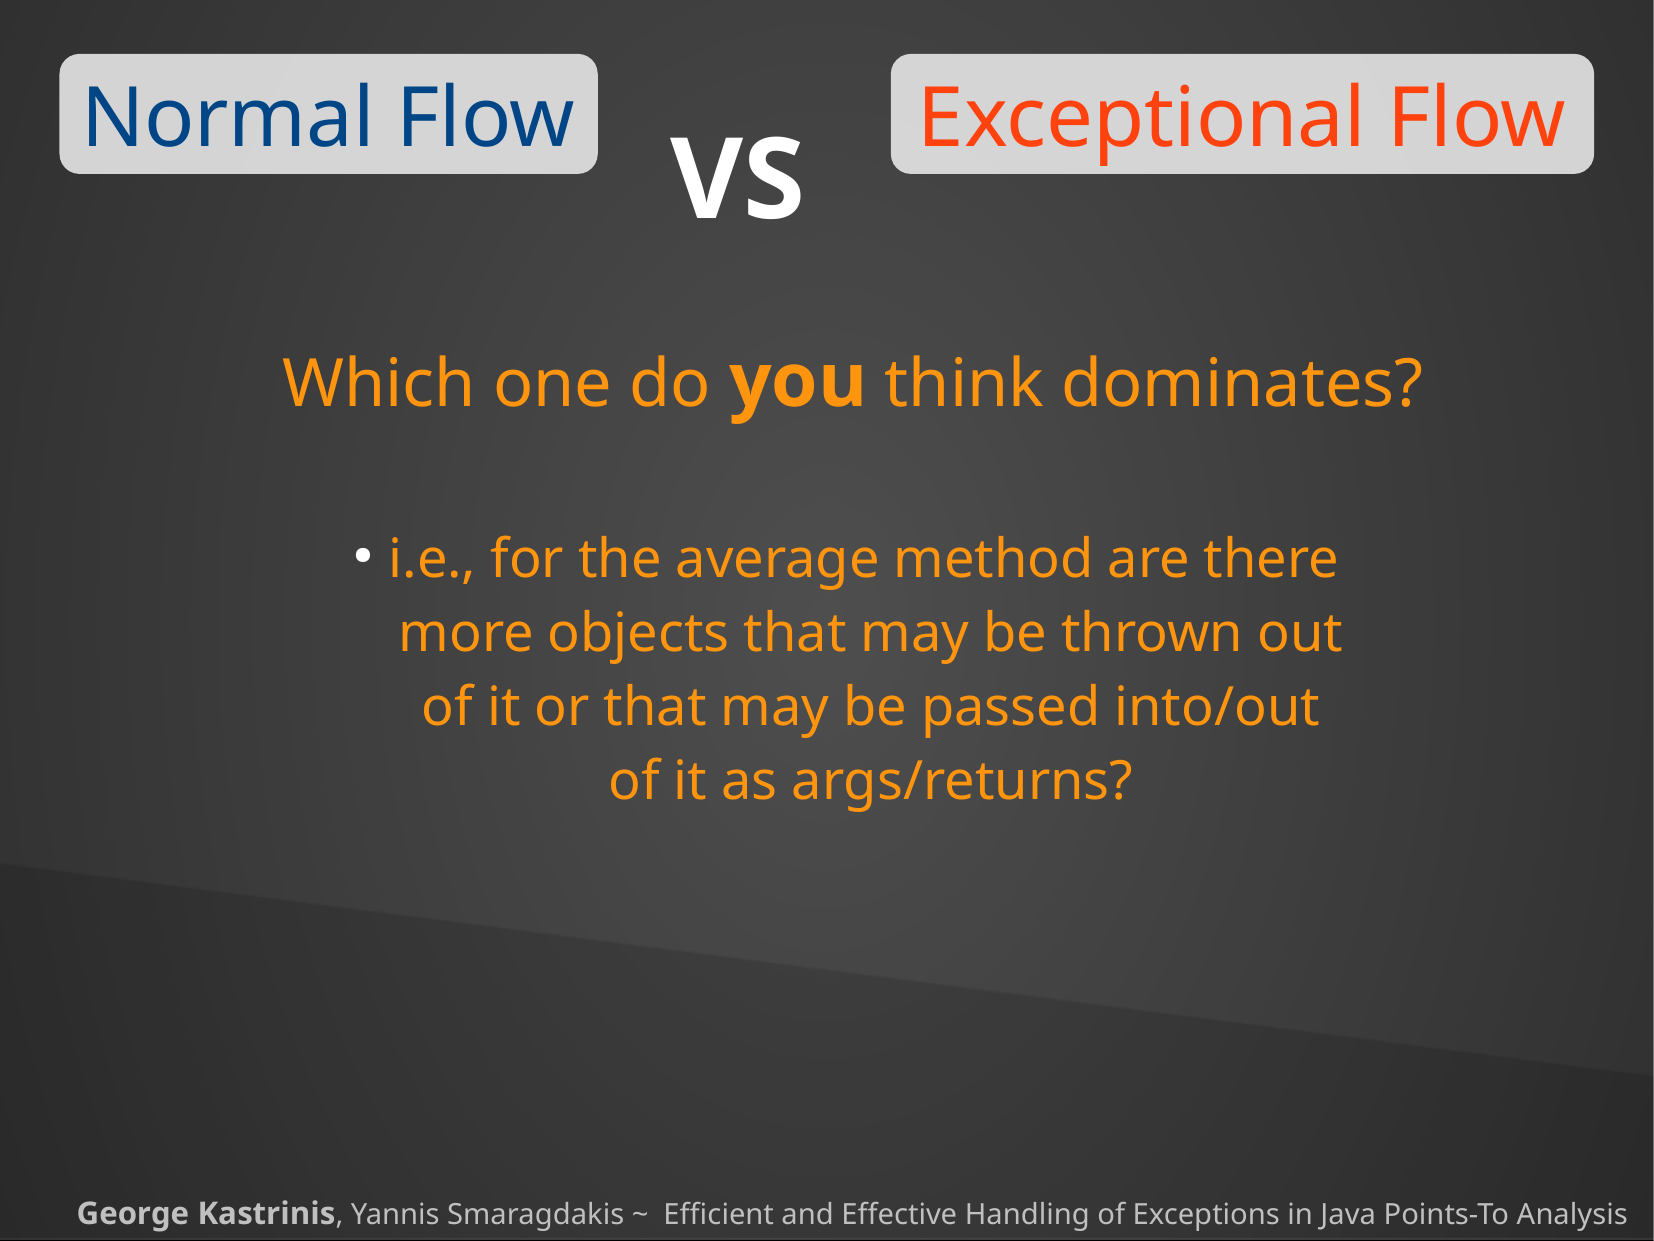

Normal Flow
Exceptional Flow
VS
Which one do you think dominates?
i.e., for the average method are there
more objects that may be thrown out
of it or that may be passed into/out
of it as args/returns?